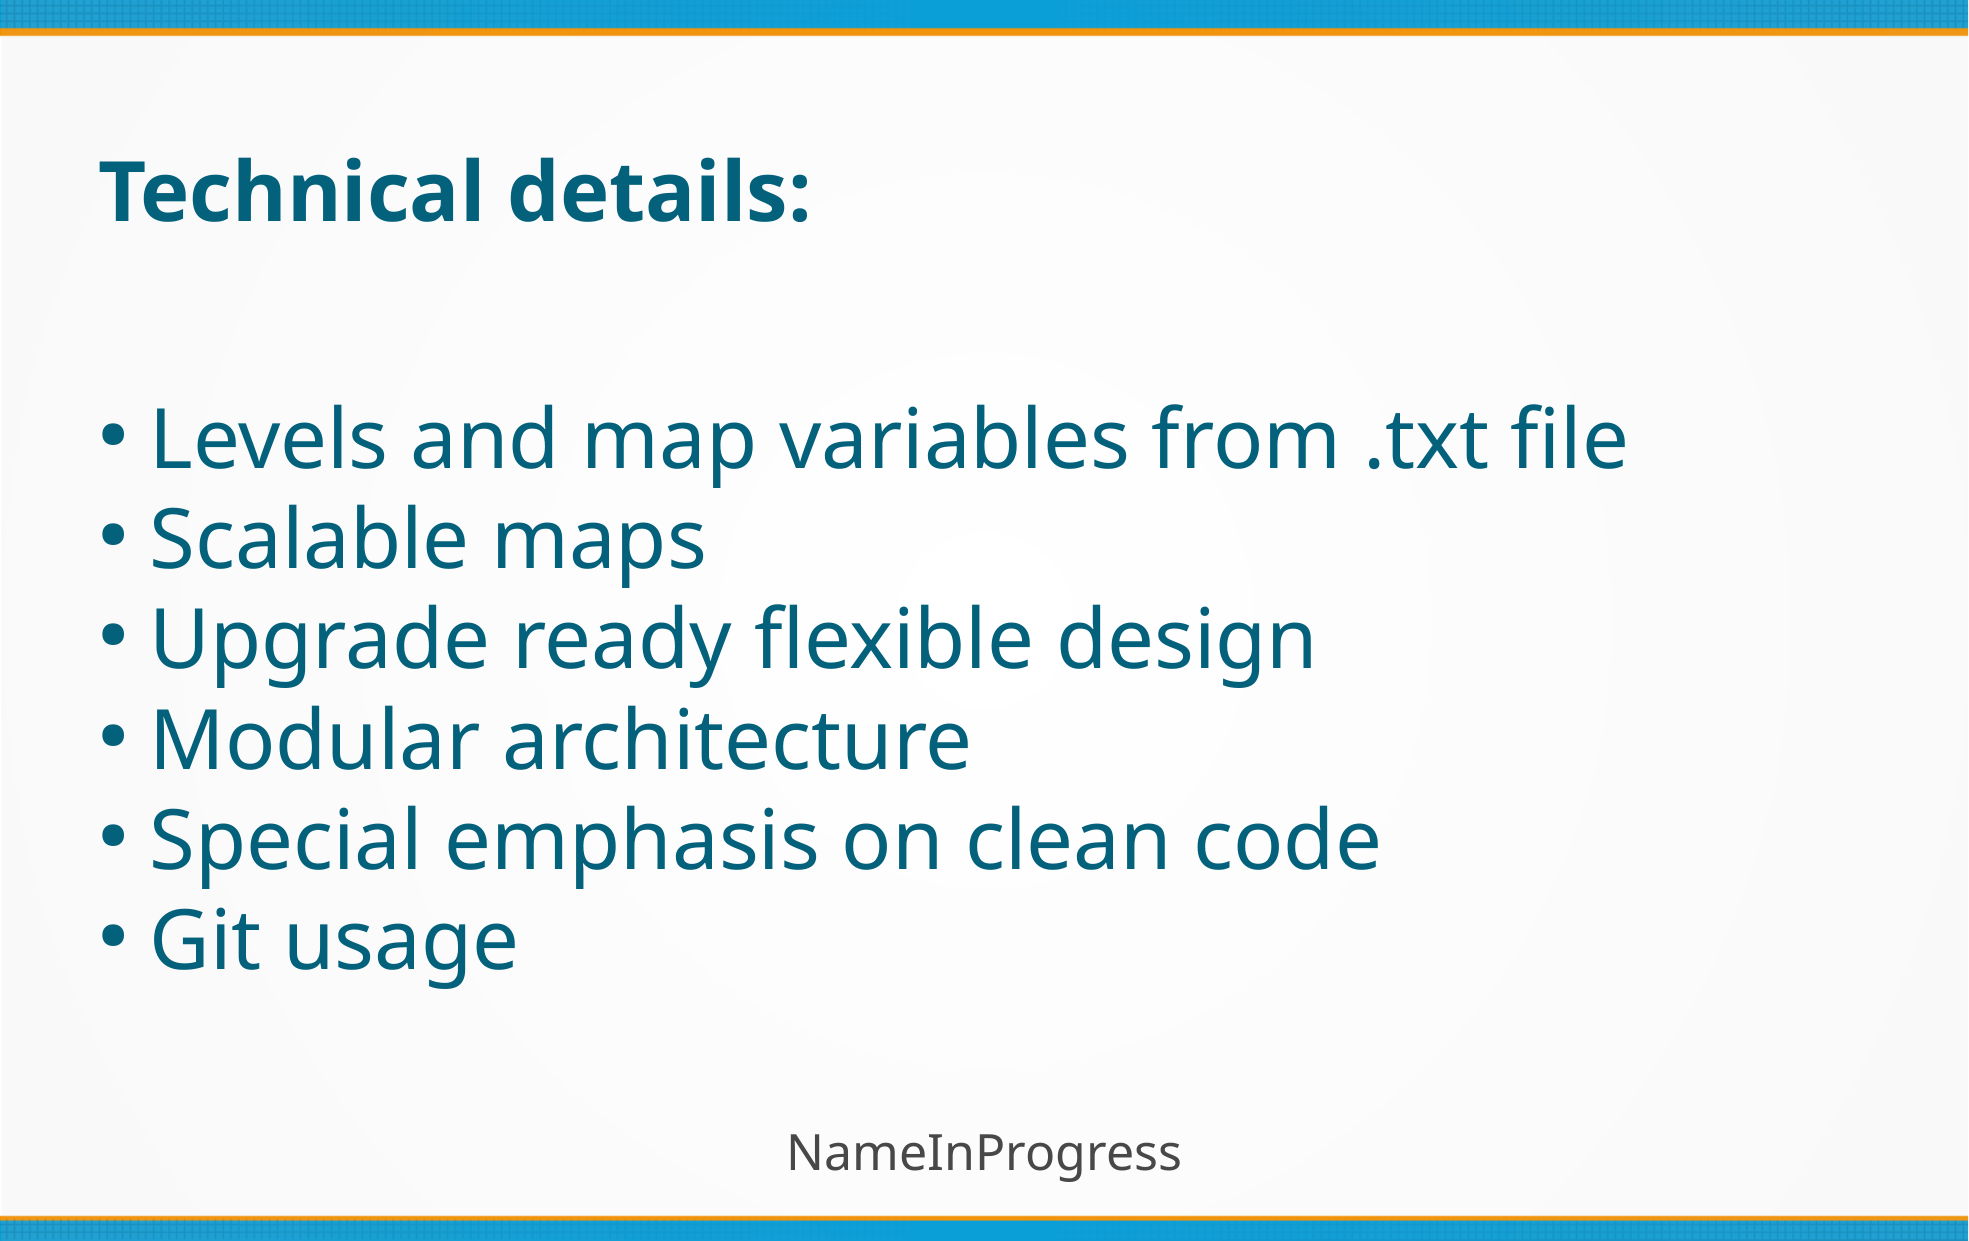

# Technical details:
 Levels and map variables from .txt file
 Scalable maps
 Upgrade ready flexible design
 Modular architecture
 Special emphasis on clean code
 Git usage
NameInProgress